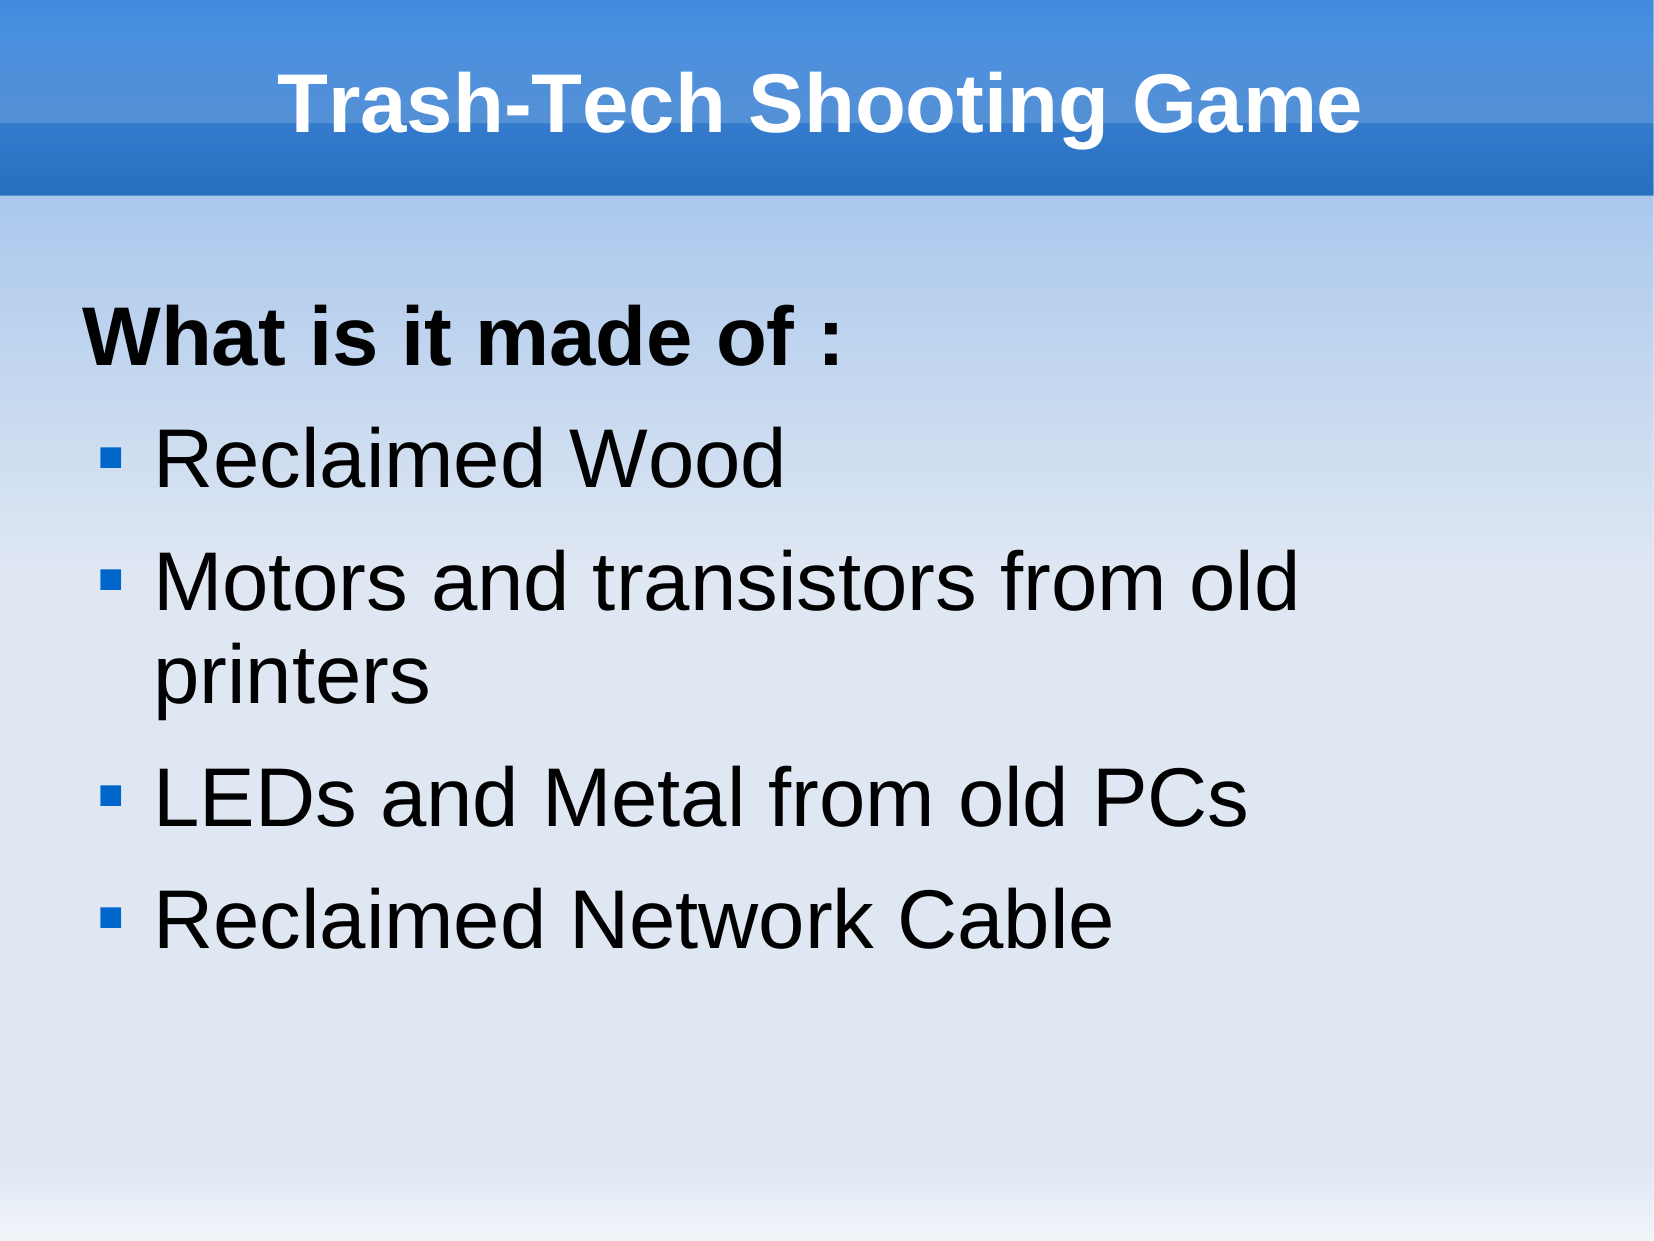

# Trash-Tech Shooting Game
What is it made of :
Reclaimed Wood
Motors and transistors from old printers
LEDs and Metal from old PCs
Reclaimed Network Cable